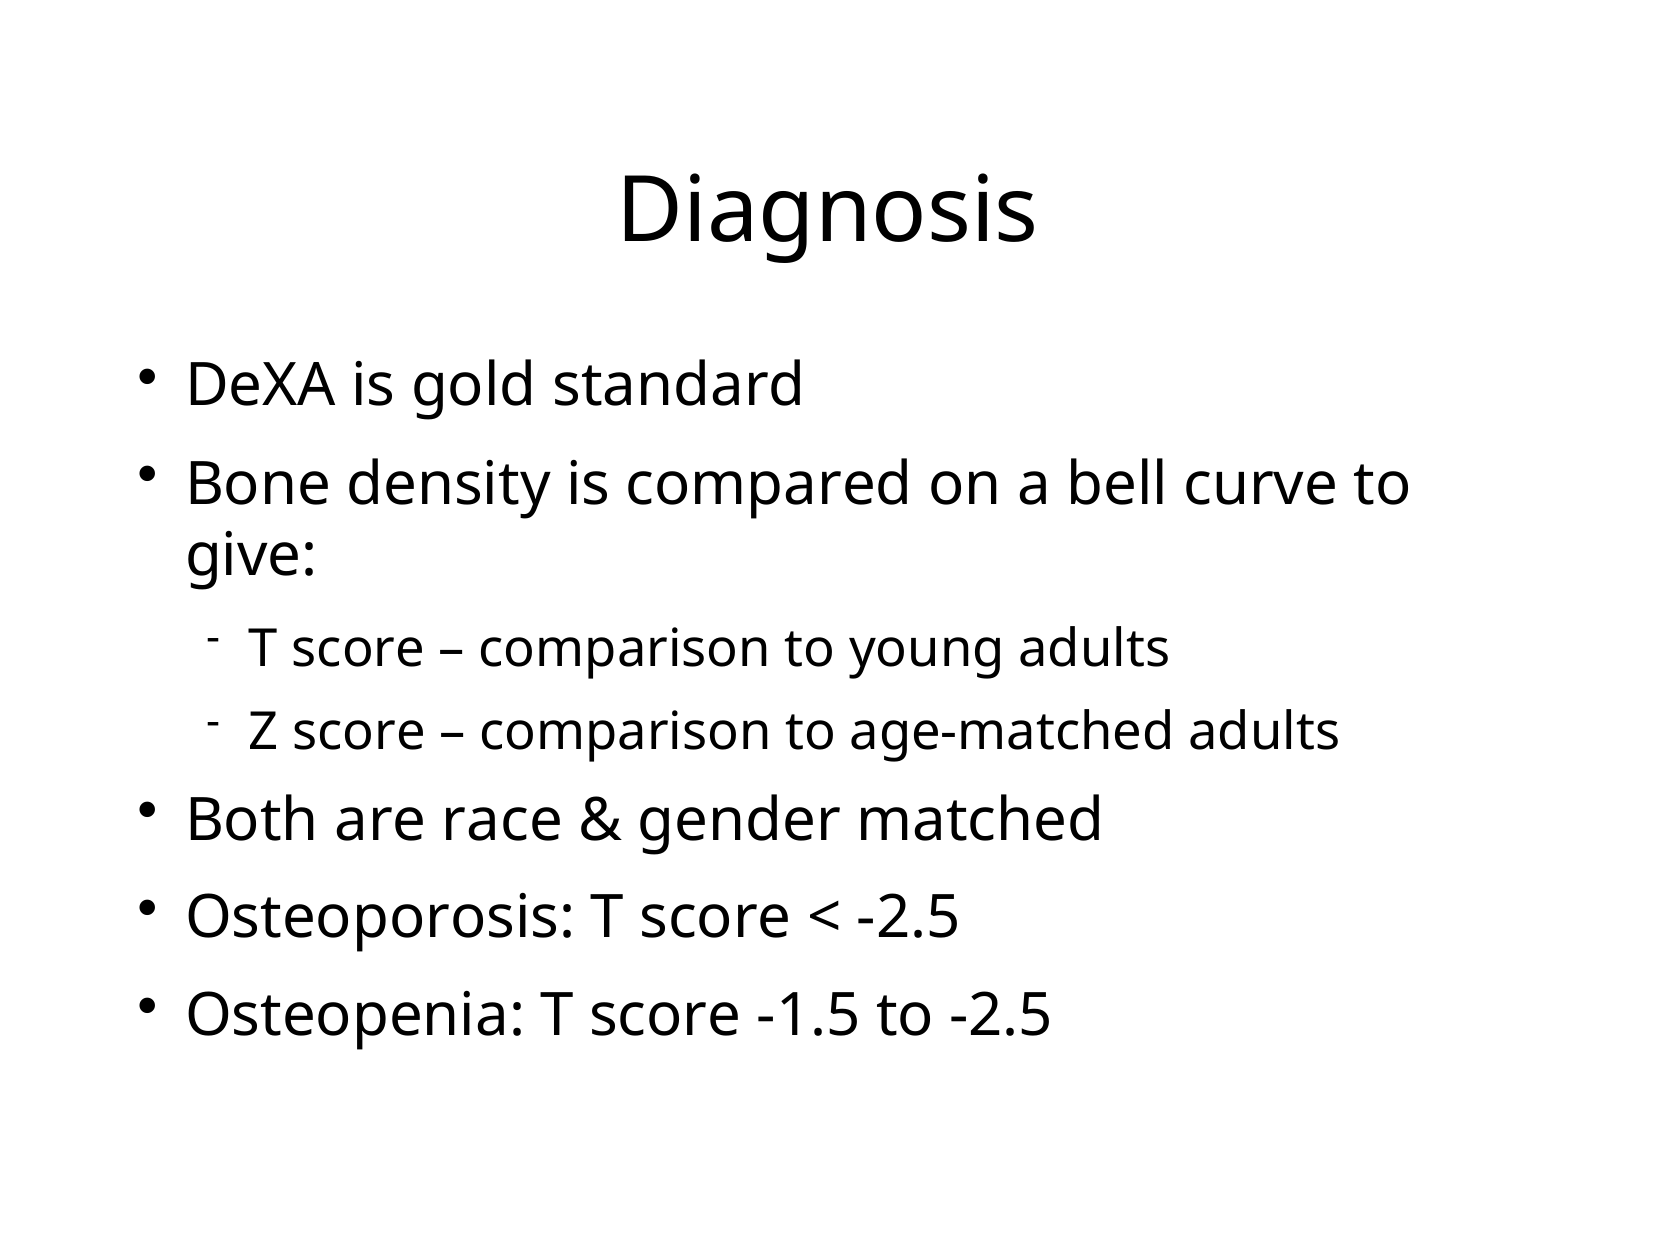

# Diagnosis
DeXA is gold standard
Bone density is compared on a bell curve to give:
T score – comparison to young adults
Z score – comparison to age-matched adults
Both are race & gender matched
Osteoporosis: T score < -2.5
Osteopenia: T score -1.5 to -2.5